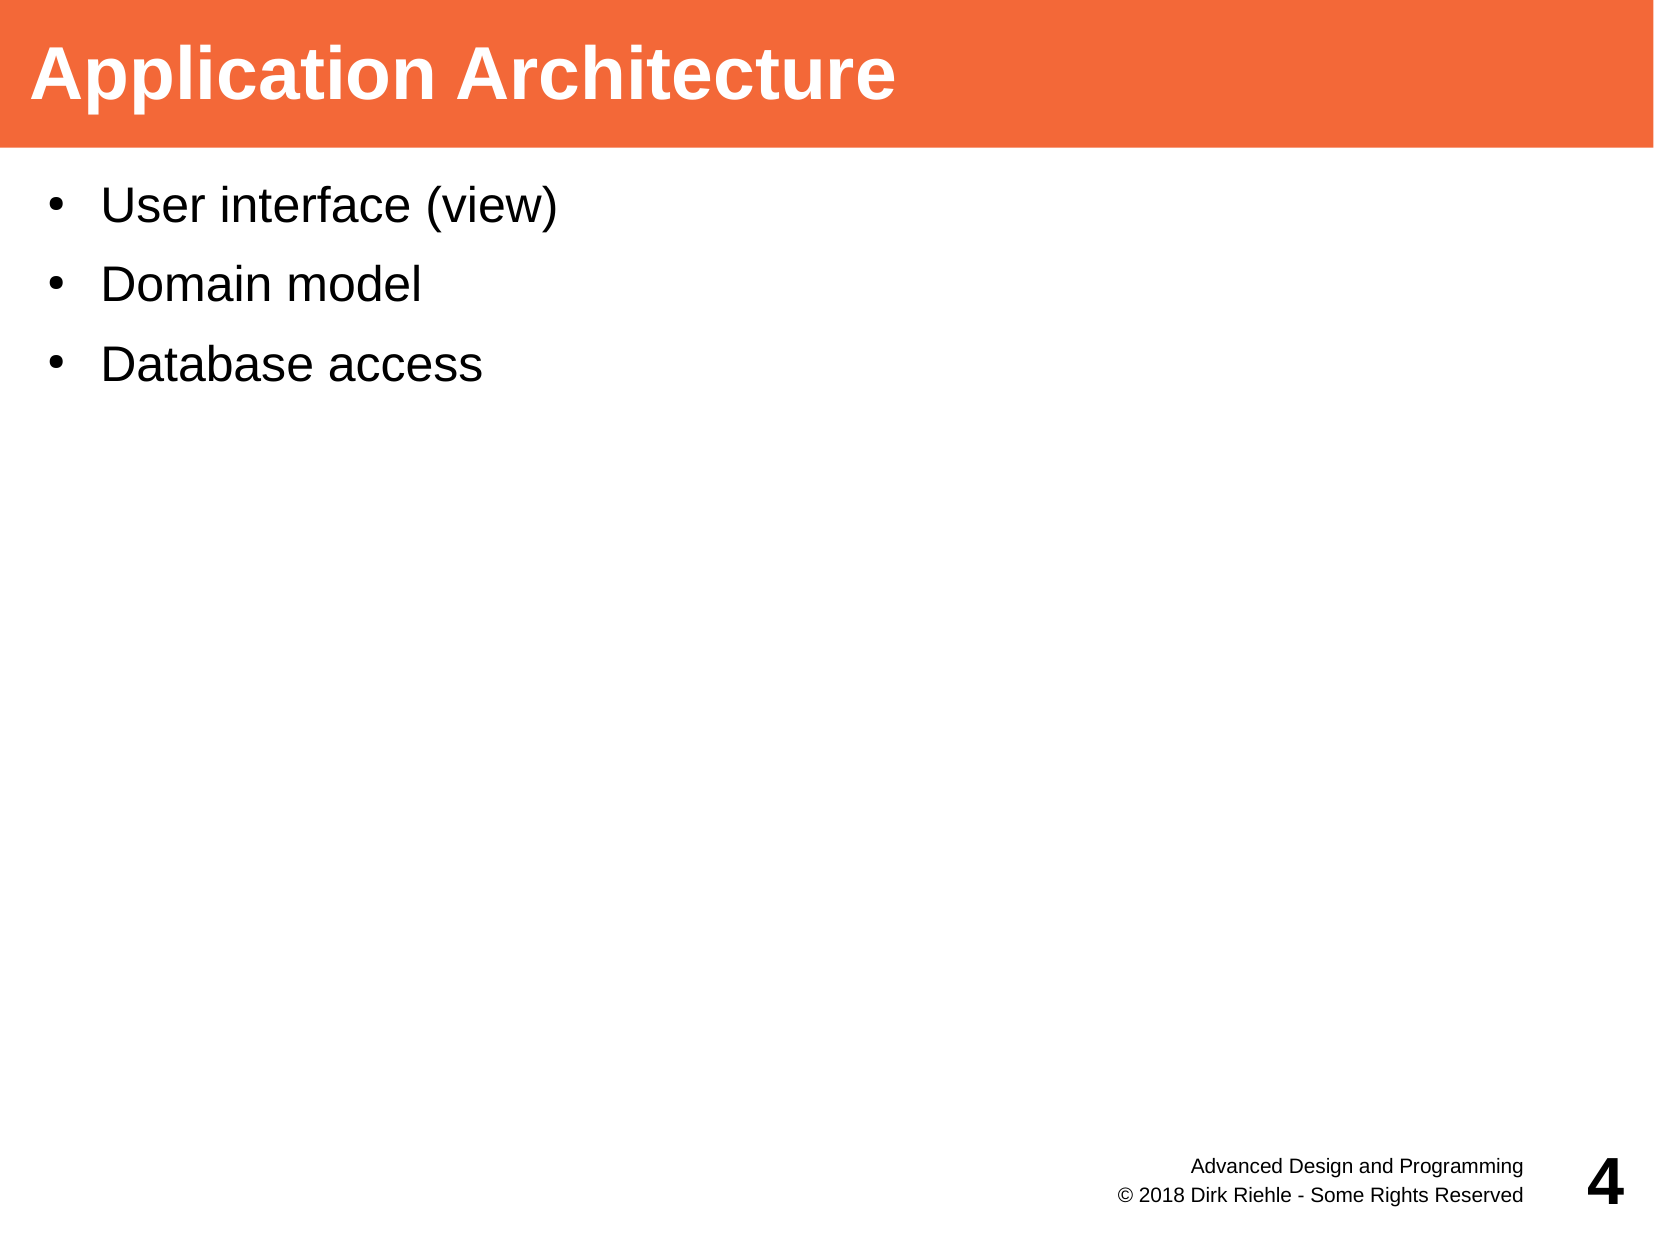

# Application Architecture
User interface (view)
Domain model
Database access
Advanced Design and Programming
4
© 2018 Dirk Riehle - Some Rights Reserved